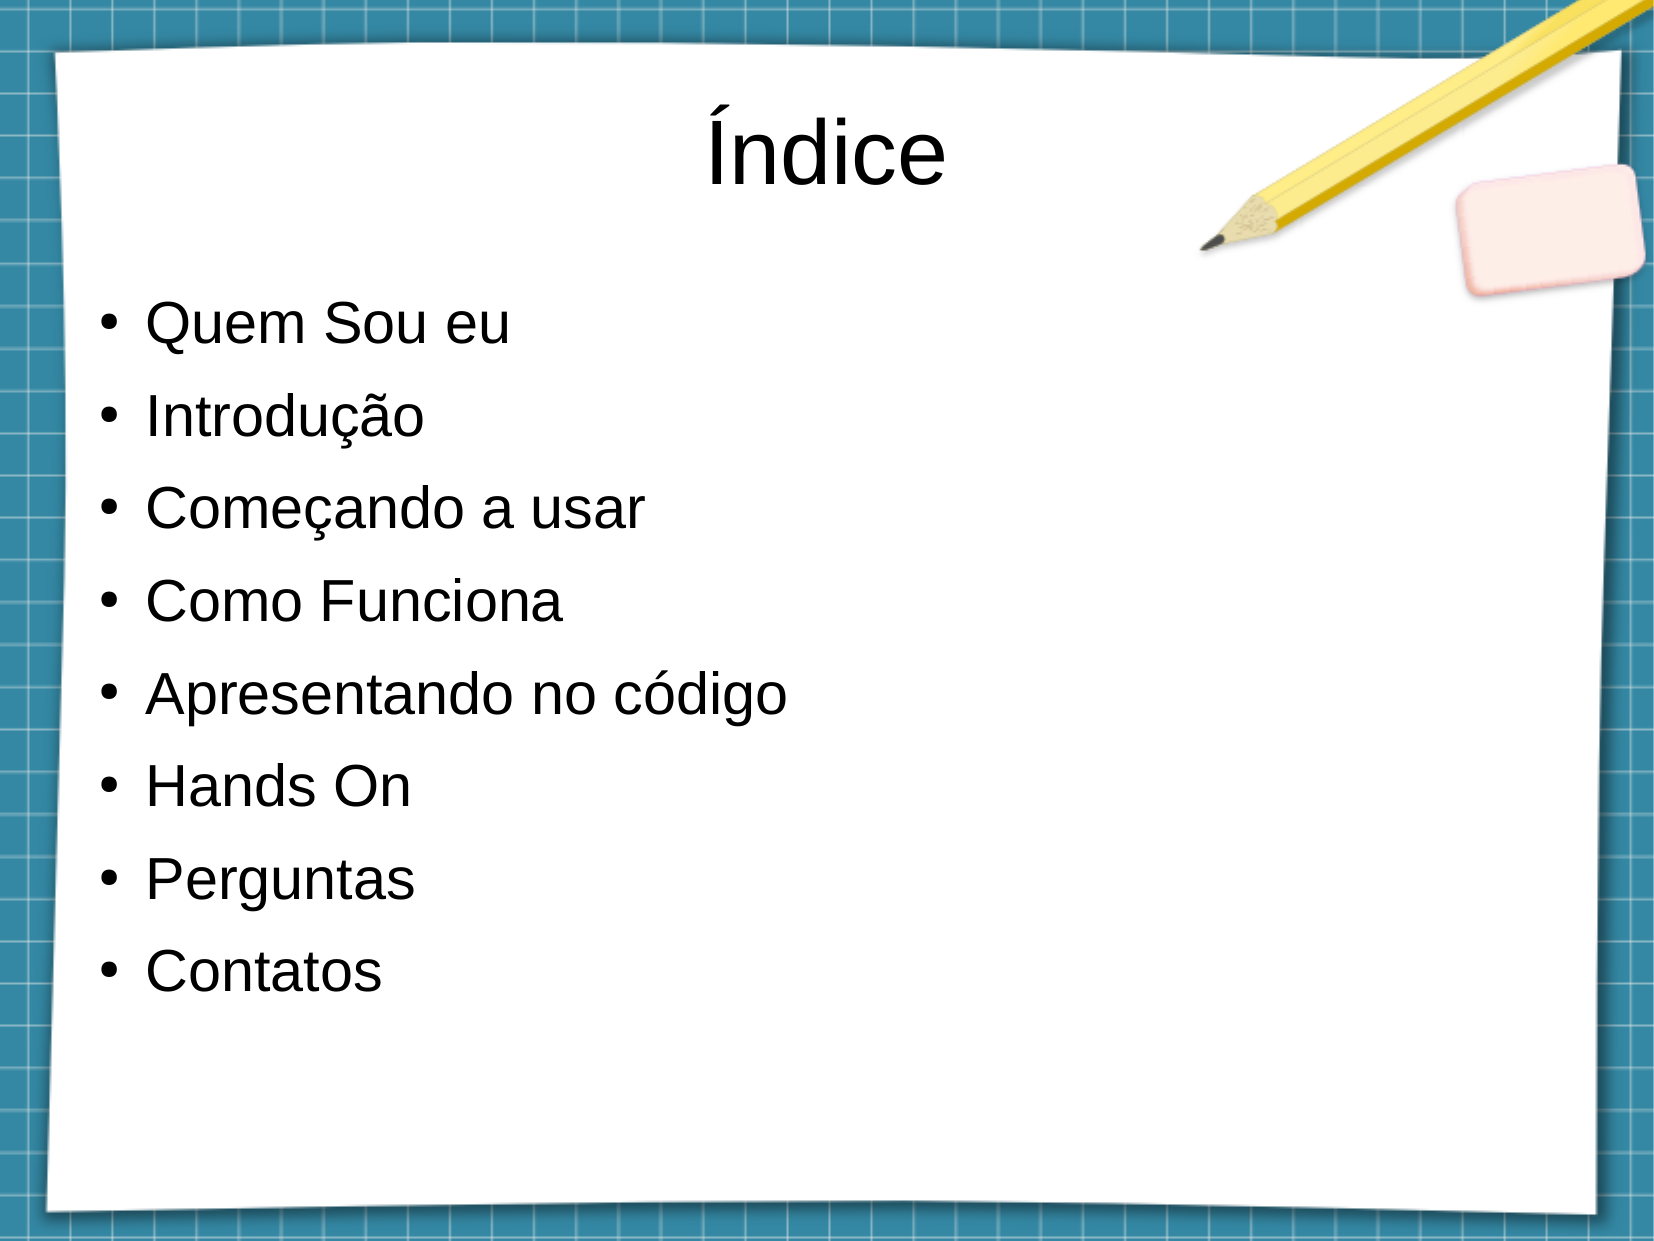

# Índice
Quem Sou eu
Introdução
Começando a usar
Como Funciona
Apresentando no código
Hands On
Perguntas
Contatos